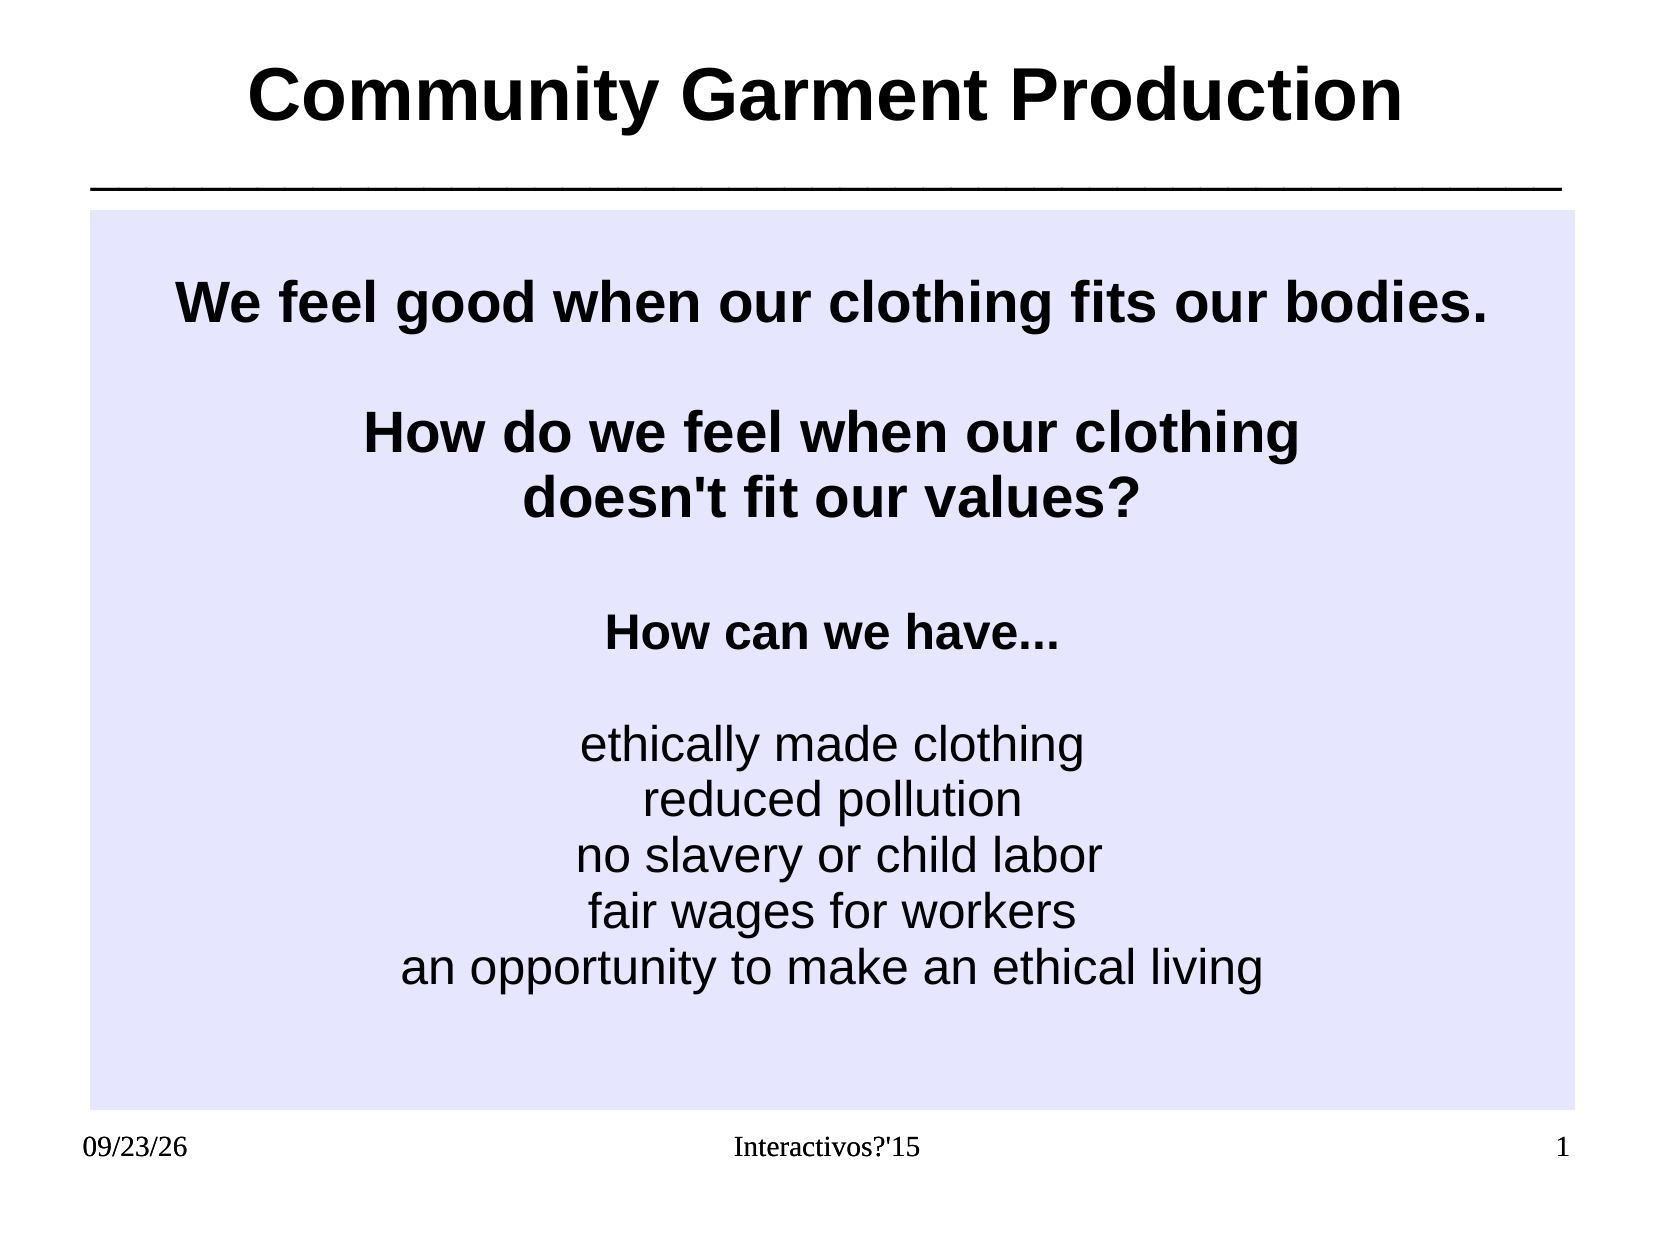

# Community Garment Production _____________________________________________________
We feel good when our clothing fits our bodies.
 How do we feel when our clothing
doesn't fit our values?
How can we have...
ethically made clothing
reduced pollution
 no slavery or child labor
fair wages for workers
an opportunity to make an ethical living
Interactivos?'15
1